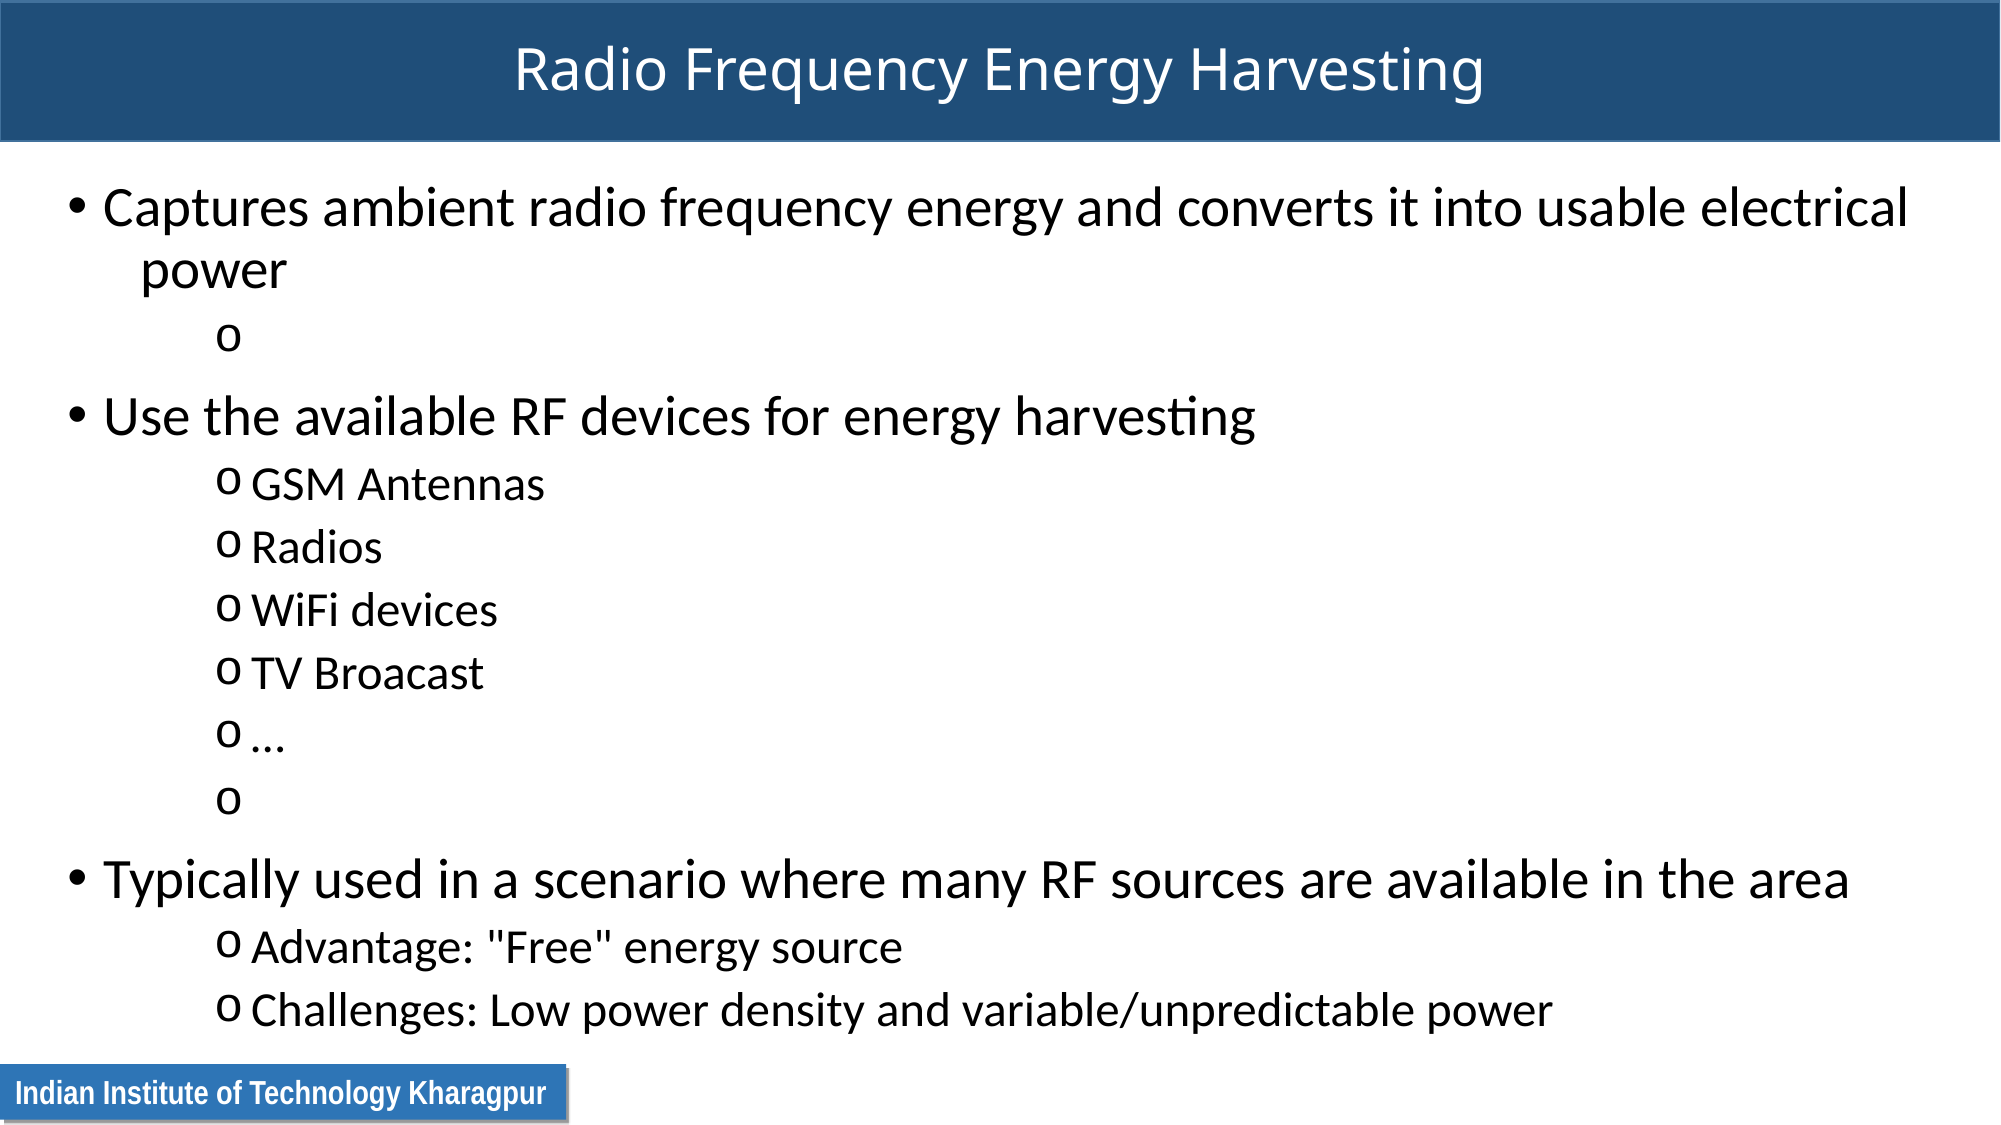

Radio Frequency Energy Harvesting
# Captures ambient radio frequency energy and converts it into usable electrical power
Use the available RF devices for energy harvesting
GSM Antennas
Radios
WiFi devices
TV Broacast
…
Typically used in a scenario where many RF sources are available in the area
Advantage: "Free" energy source
Challenges: Low power density and variable/unpredictable power